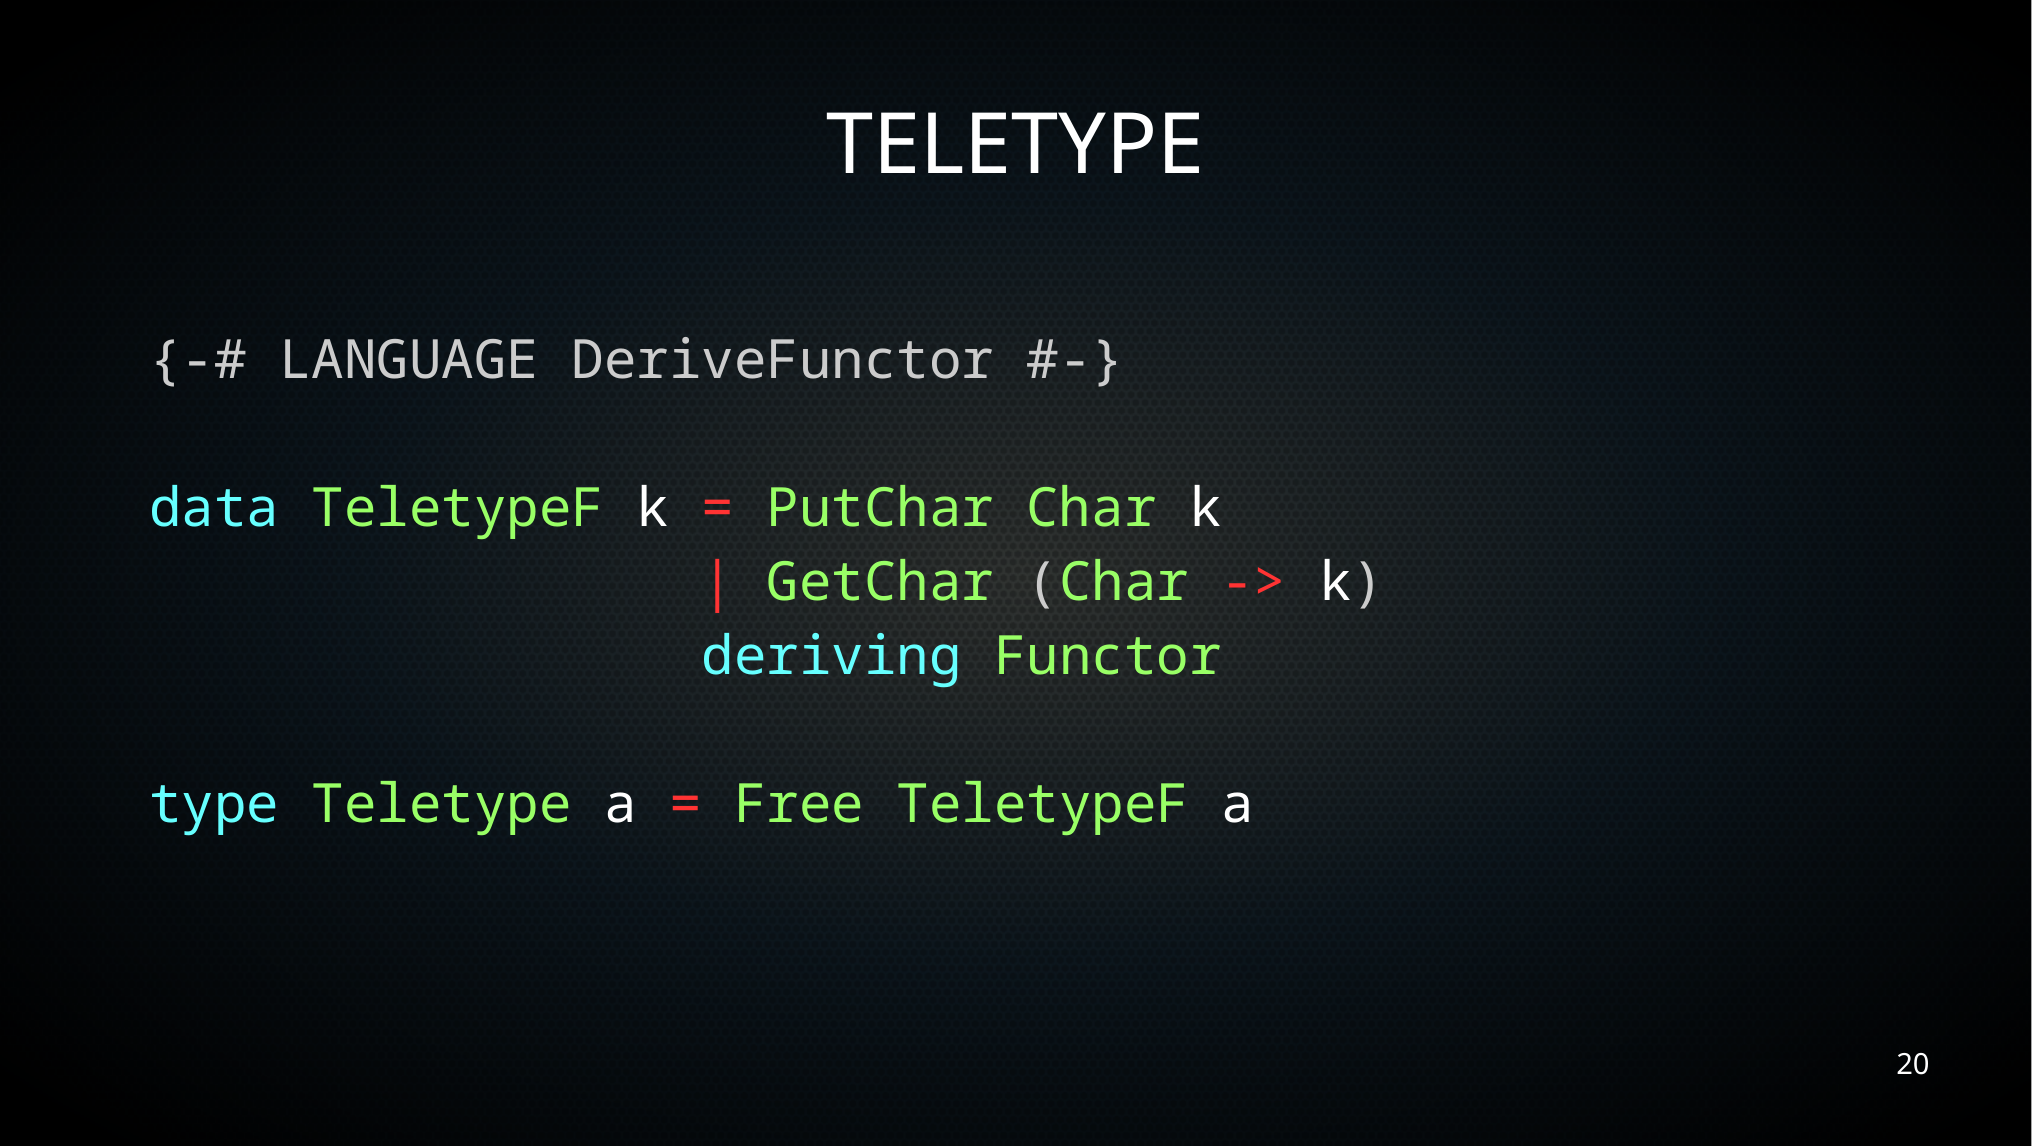

# TELETYPE
{-# LANGUAGE DeriveFunctor #-}
data TeletypeF k = PutChar Char k
 | GetChar (Char -> k)
 deriving Functor
type Teletype a = Free TeletypeF a
20